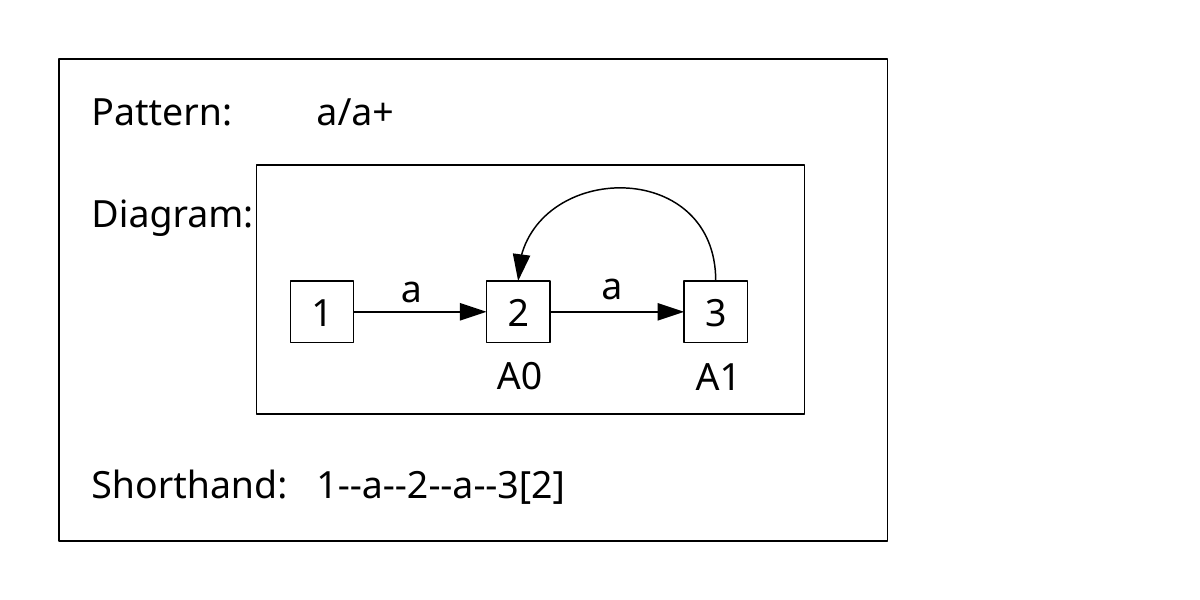

Pattern:		a/a+
Diagram:
a
a
1
2
3
A0
A1
Shorthand:	1--a--2--a--3[2]